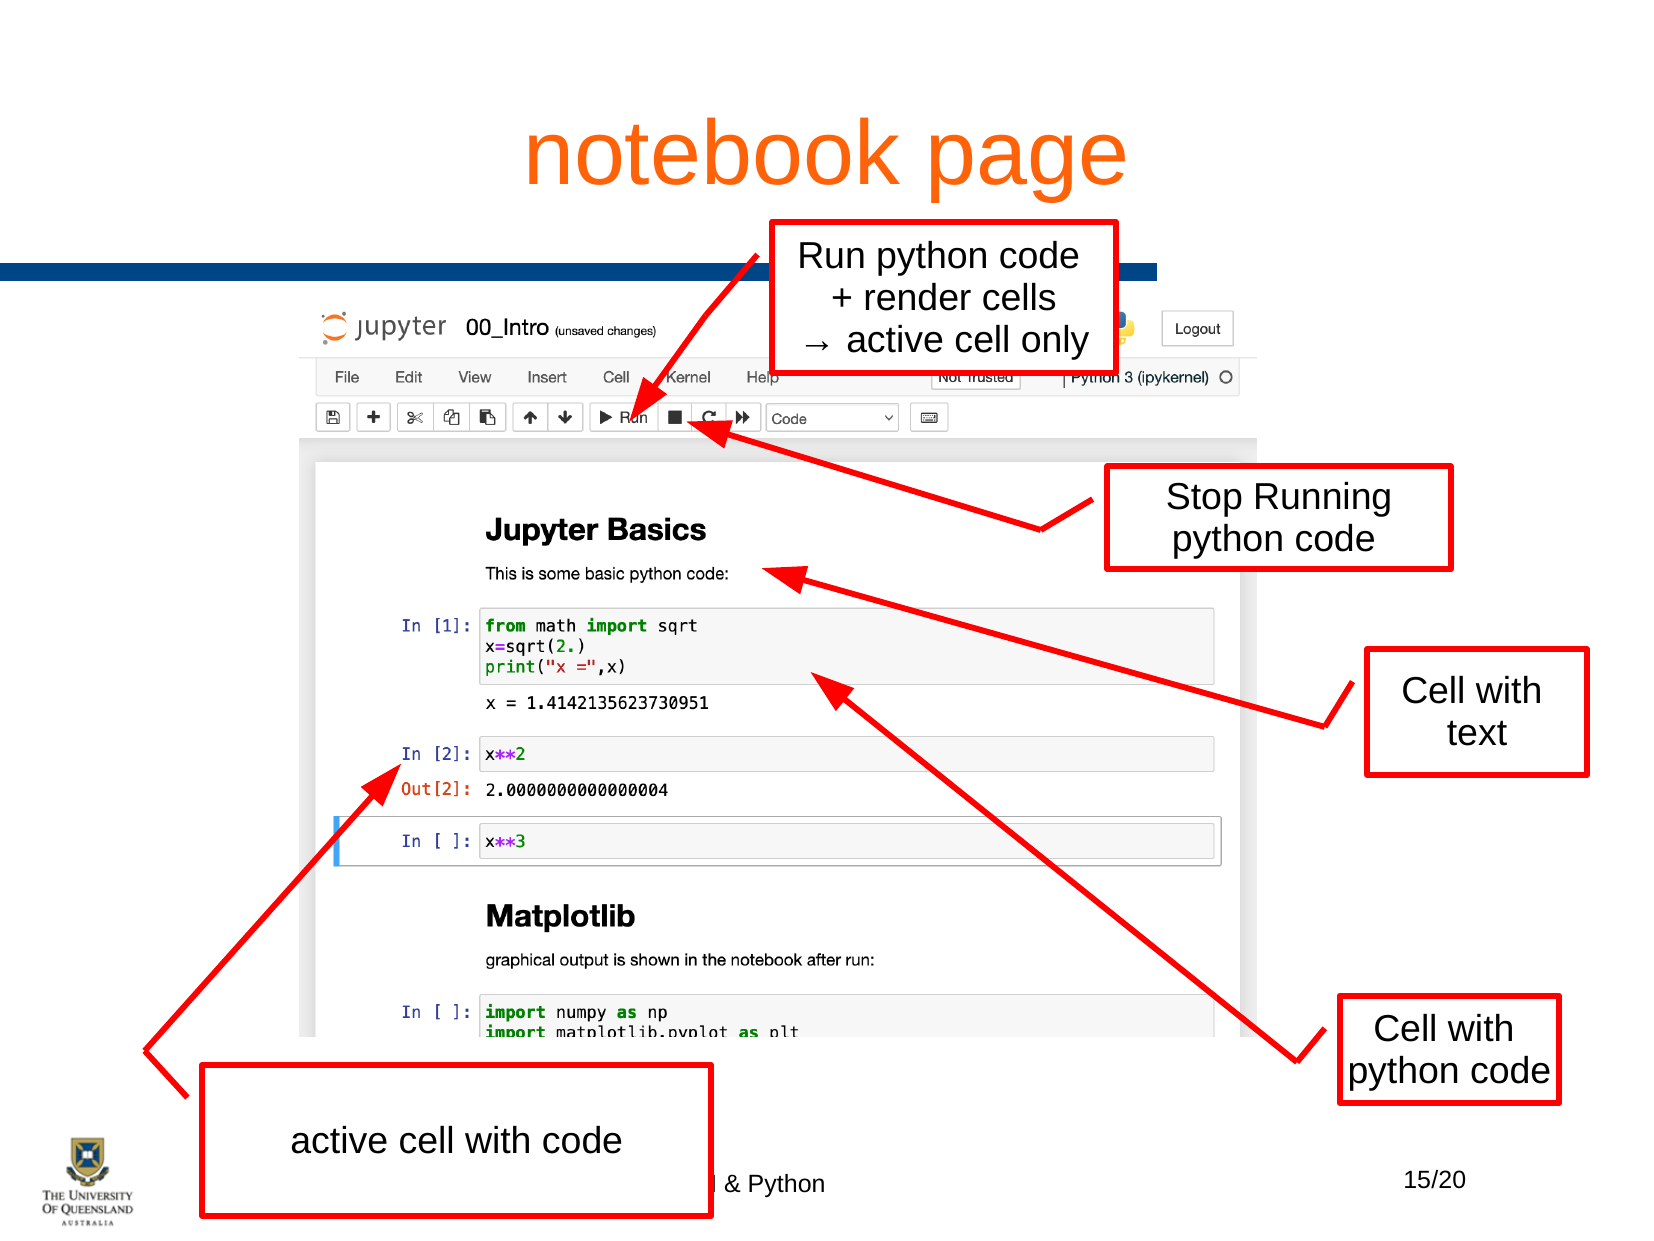

# notebook page
Run python code
+ render cells
→ active cell only
Stop Running
python code
Cell with
text
Cell with
python code
active cell with code